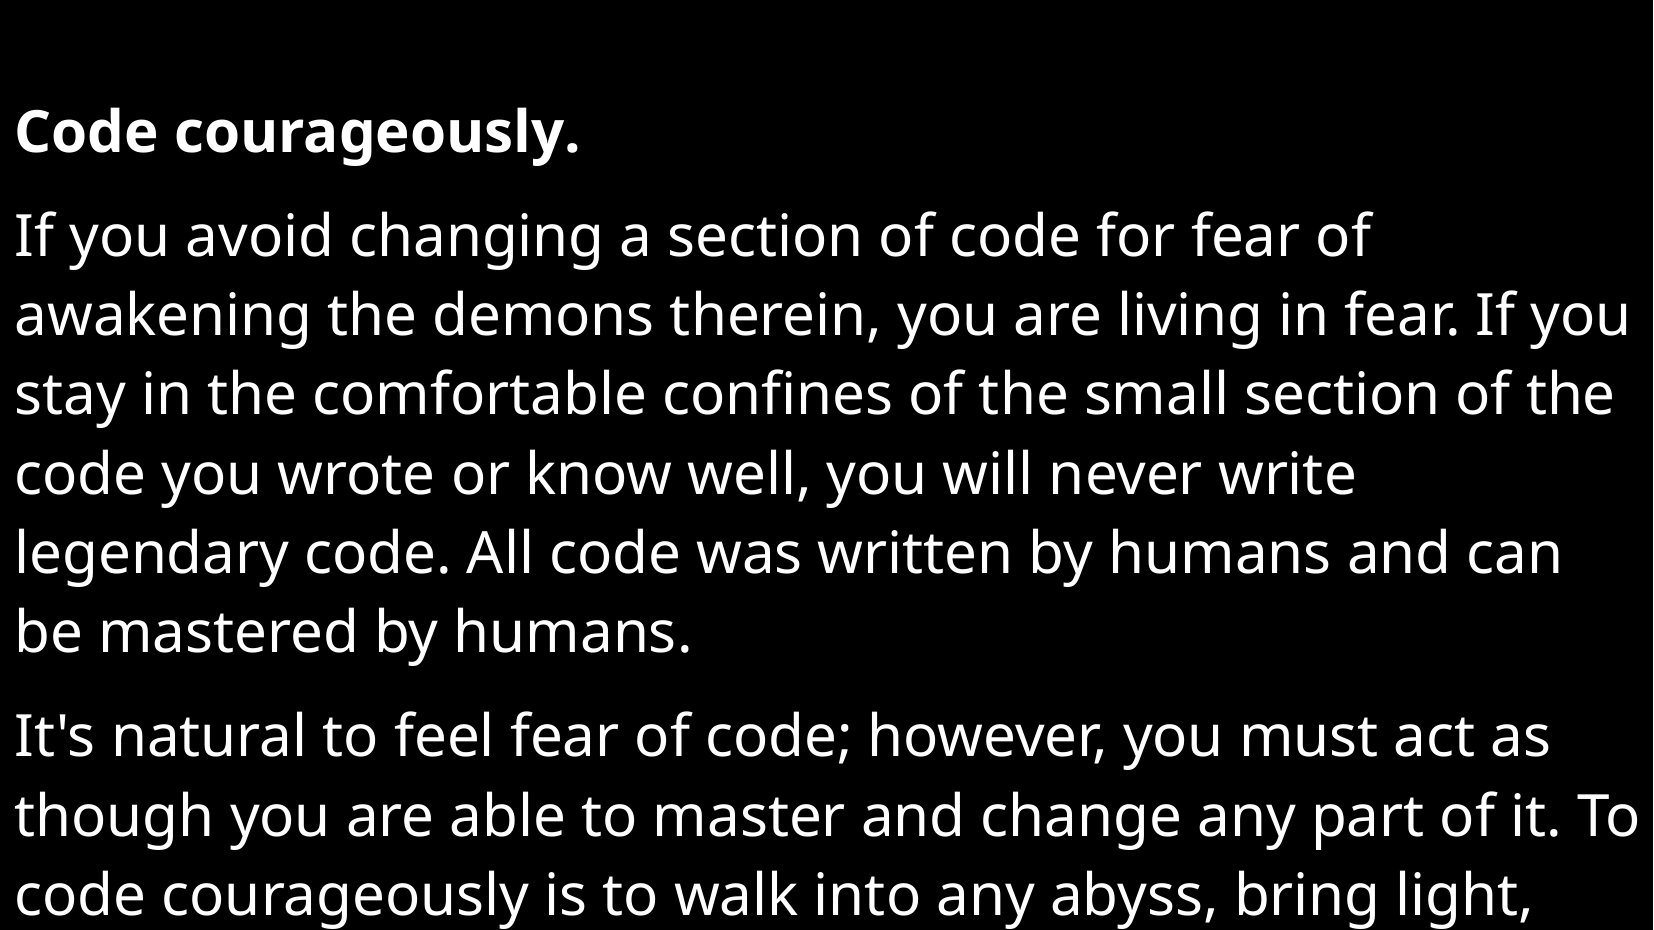

Code courageously.
If you avoid changing a section of code for fear of awakening the demons therein, you are living in fear. If you stay in the comfortable confines of the small section of the code you wrote or know well, you will never write legendary code. All code was written by humans and can be mastered by humans.
It's natural to feel fear of code; however, you must act as though you are able to master and change any part of it. To code courageously is to walk into any abyss, bring light, and make it right.
									(Philip Monk, “Urbit Precepts”)